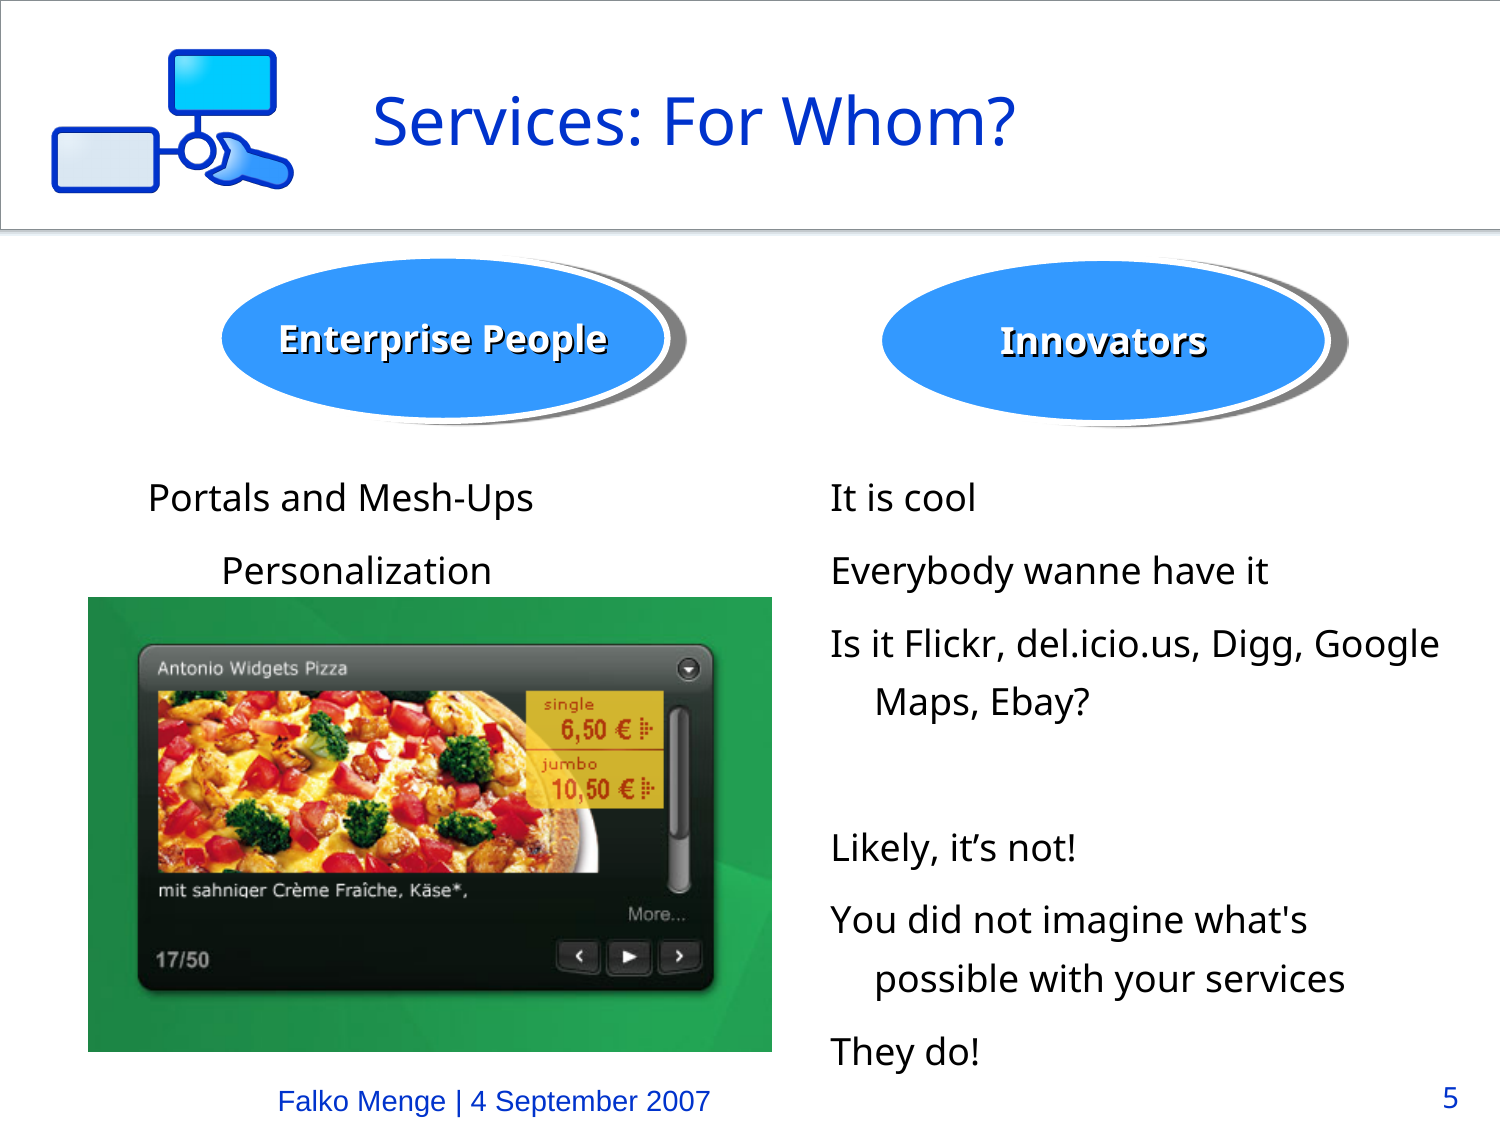

Services: For Whom?
Enterprise People
Innovators
# Portals and Mesh-Ups
Personalization
Single-Point-Of-Access
Tools for there employees
Composite Applications
Workflows for their customers
Quick and cheap, but with convincing quality
It is cool
Everybody wanne have it
Is it Flickr, del.icio.us, Digg, Google Maps, Ebay?
Likely, it’s not!
You did not imagine what's possible with your services
They do!
Falko Menge
5